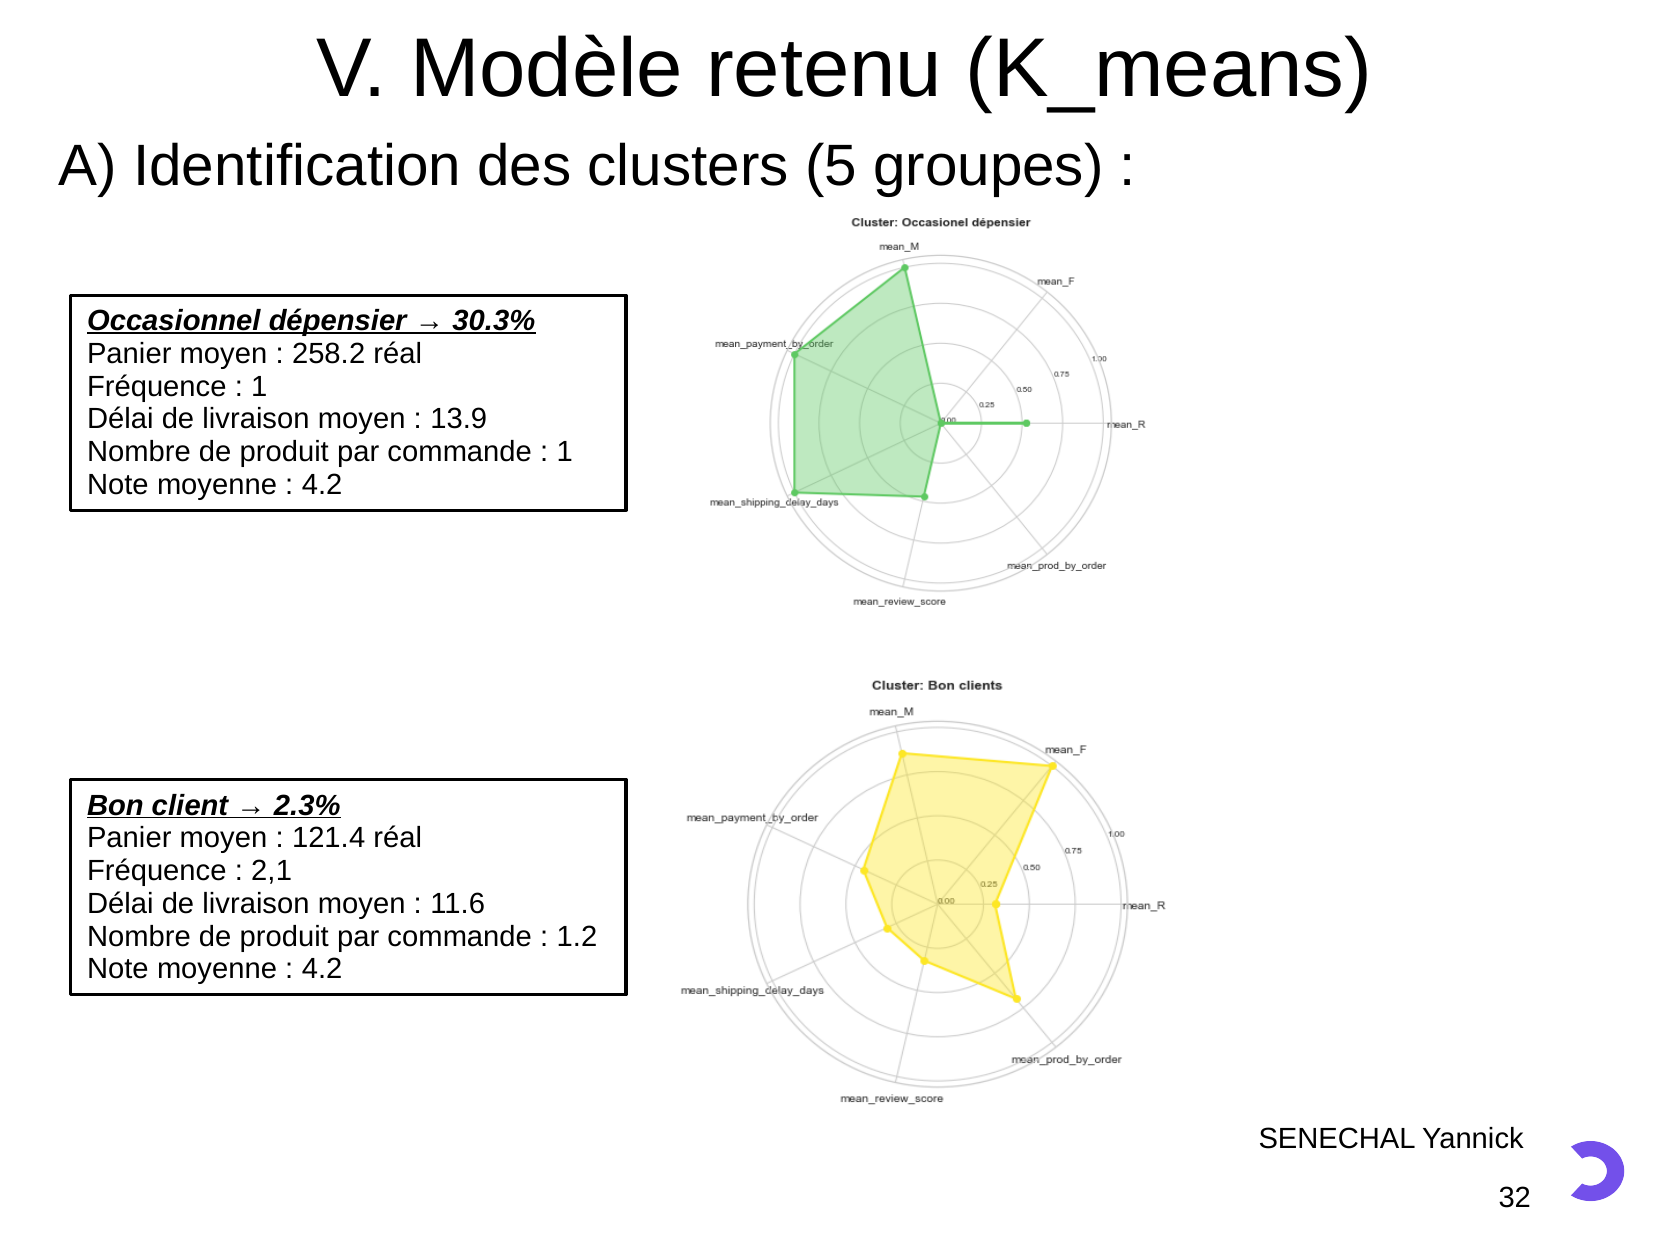

# V. Modèle retenu (K_means)
A) Identification des clusters (5 groupes) :
Occasionnel dépensier → 30.3%
Panier moyen : 258.2 réal
Fréquence : 1
Délai de livraison moyen : 13.9
Nombre de produit par commande : 1
Note moyenne : 4.2
Bon client → 2.3%
Panier moyen : 121.4 réal
Fréquence : 2,1
Délai de livraison moyen : 11.6
Nombre de produit par commande : 1.2
Note moyenne : 4.2
SENECHAL Yannick
32